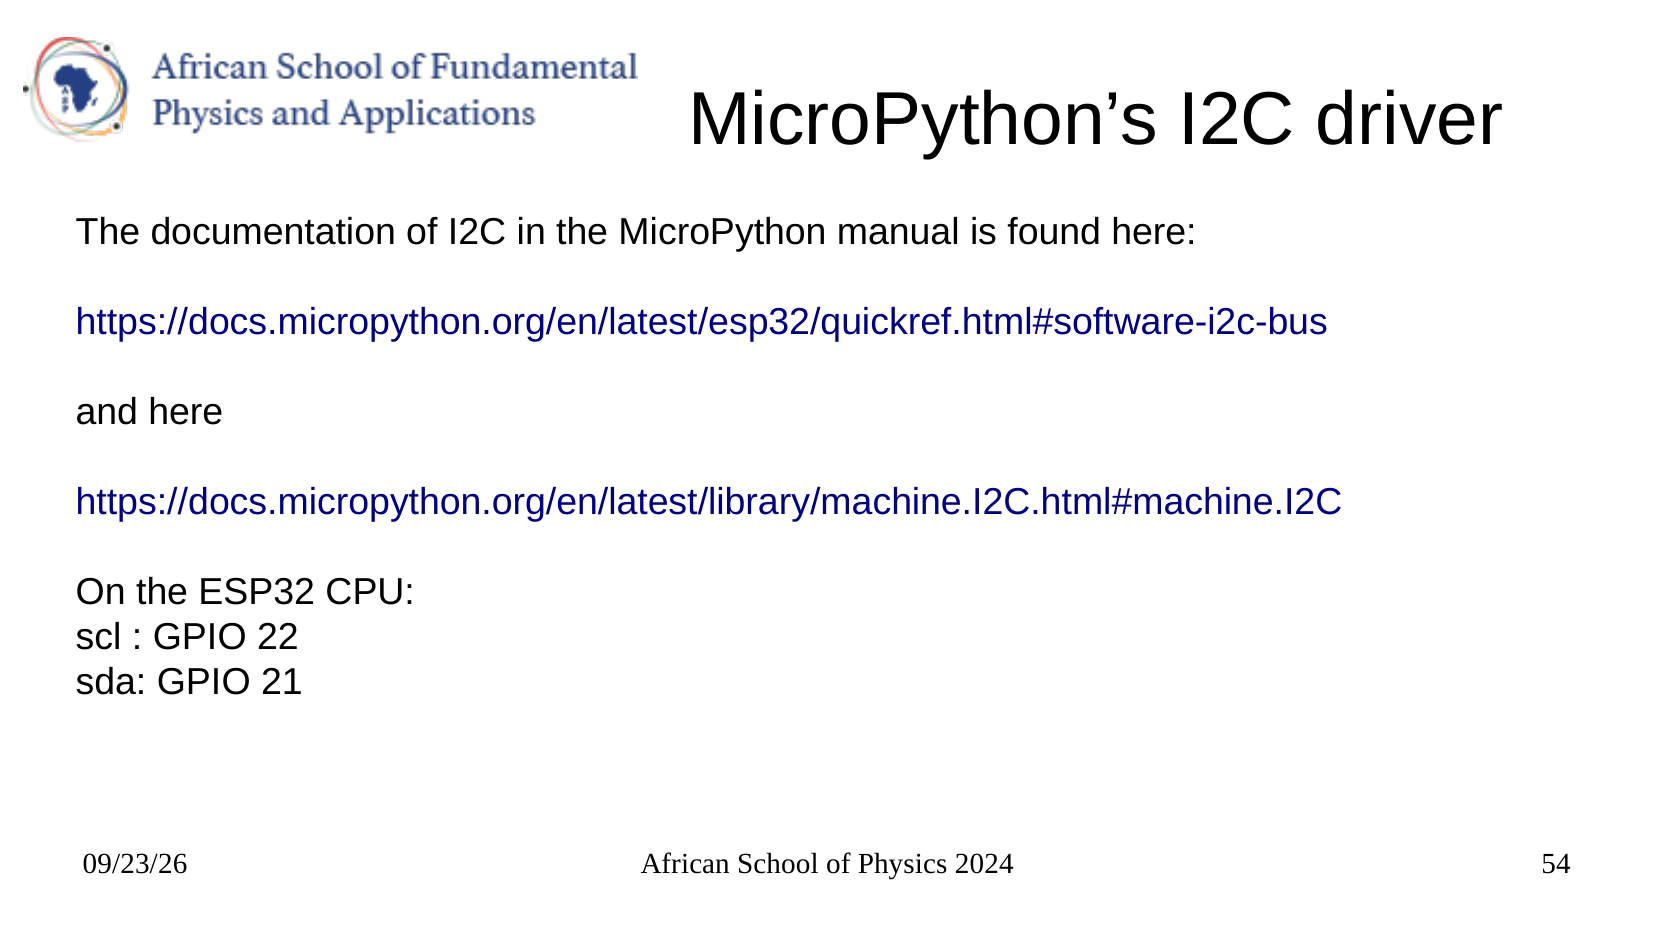

# MicroPython’s I2C driver
The documentation of I2C in the MicroPython manual is found here:
https://docs.micropython.org/en/latest/esp32/quickref.html#software-i2c-bus
and here
https://docs.micropython.org/en/latest/library/machine.I2C.html#machine.I2C
On the ESP32 CPU:
scl : GPIO 22
sda: GPIO 21
African School of Physics 2024
54